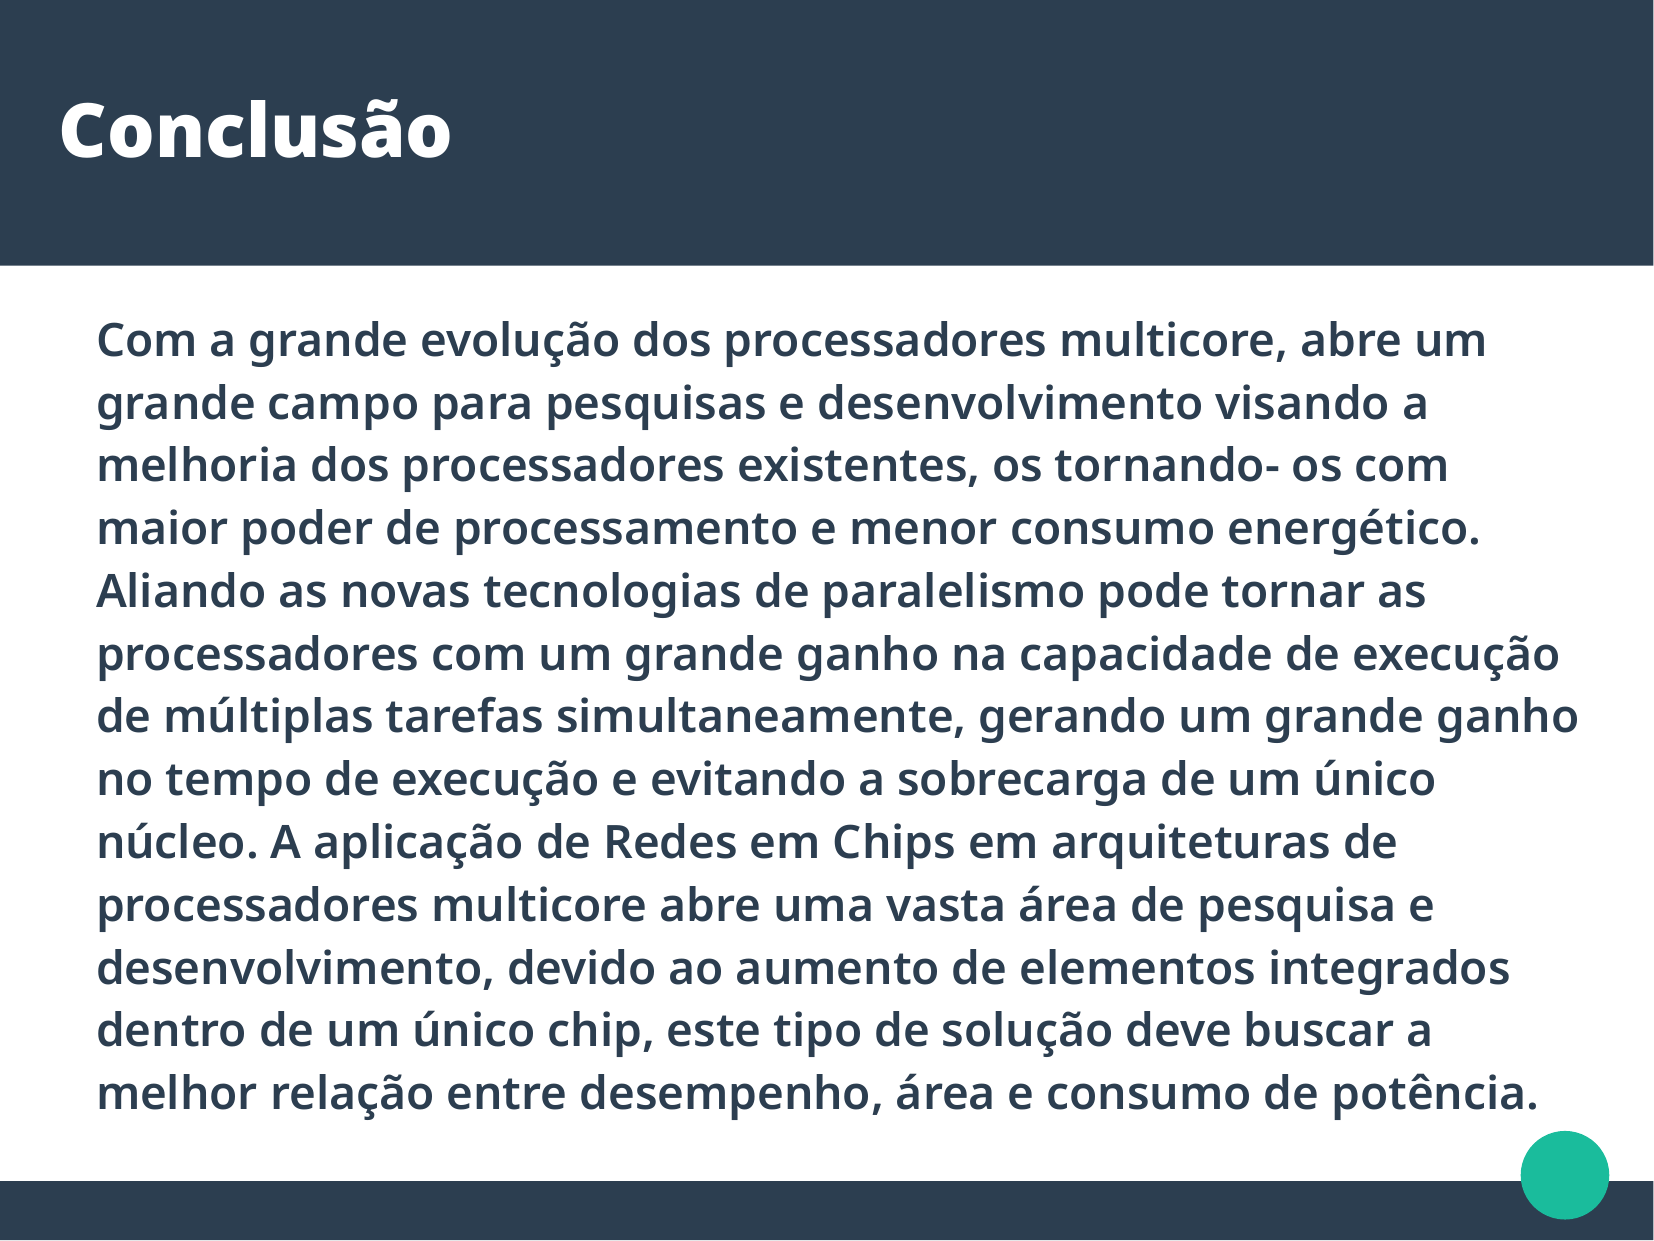

# Conclusão
Com a grande evolução dos processadores multicore, abre um grande campo para pesquisas e desenvolvimento visando a melhoria dos processadores existentes, os tornando- os com maior poder de processamento e menor consumo energético. Aliando as novas tecnologias de paralelismo pode tornar as processadores com um grande ganho na capacidade de execução de múltiplas tarefas simultaneamente, gerando um grande ganho no tempo de execução e evitando a sobrecarga de um único núcleo. A aplicação de Redes em Chips em arquiteturas de processadores multicore abre uma vasta área de pesquisa e desenvolvimento, devido ao aumento de elementos integrados dentro de um único chip, este tipo de solução deve buscar a melhor relação entre desempenho, área e consumo de potência.